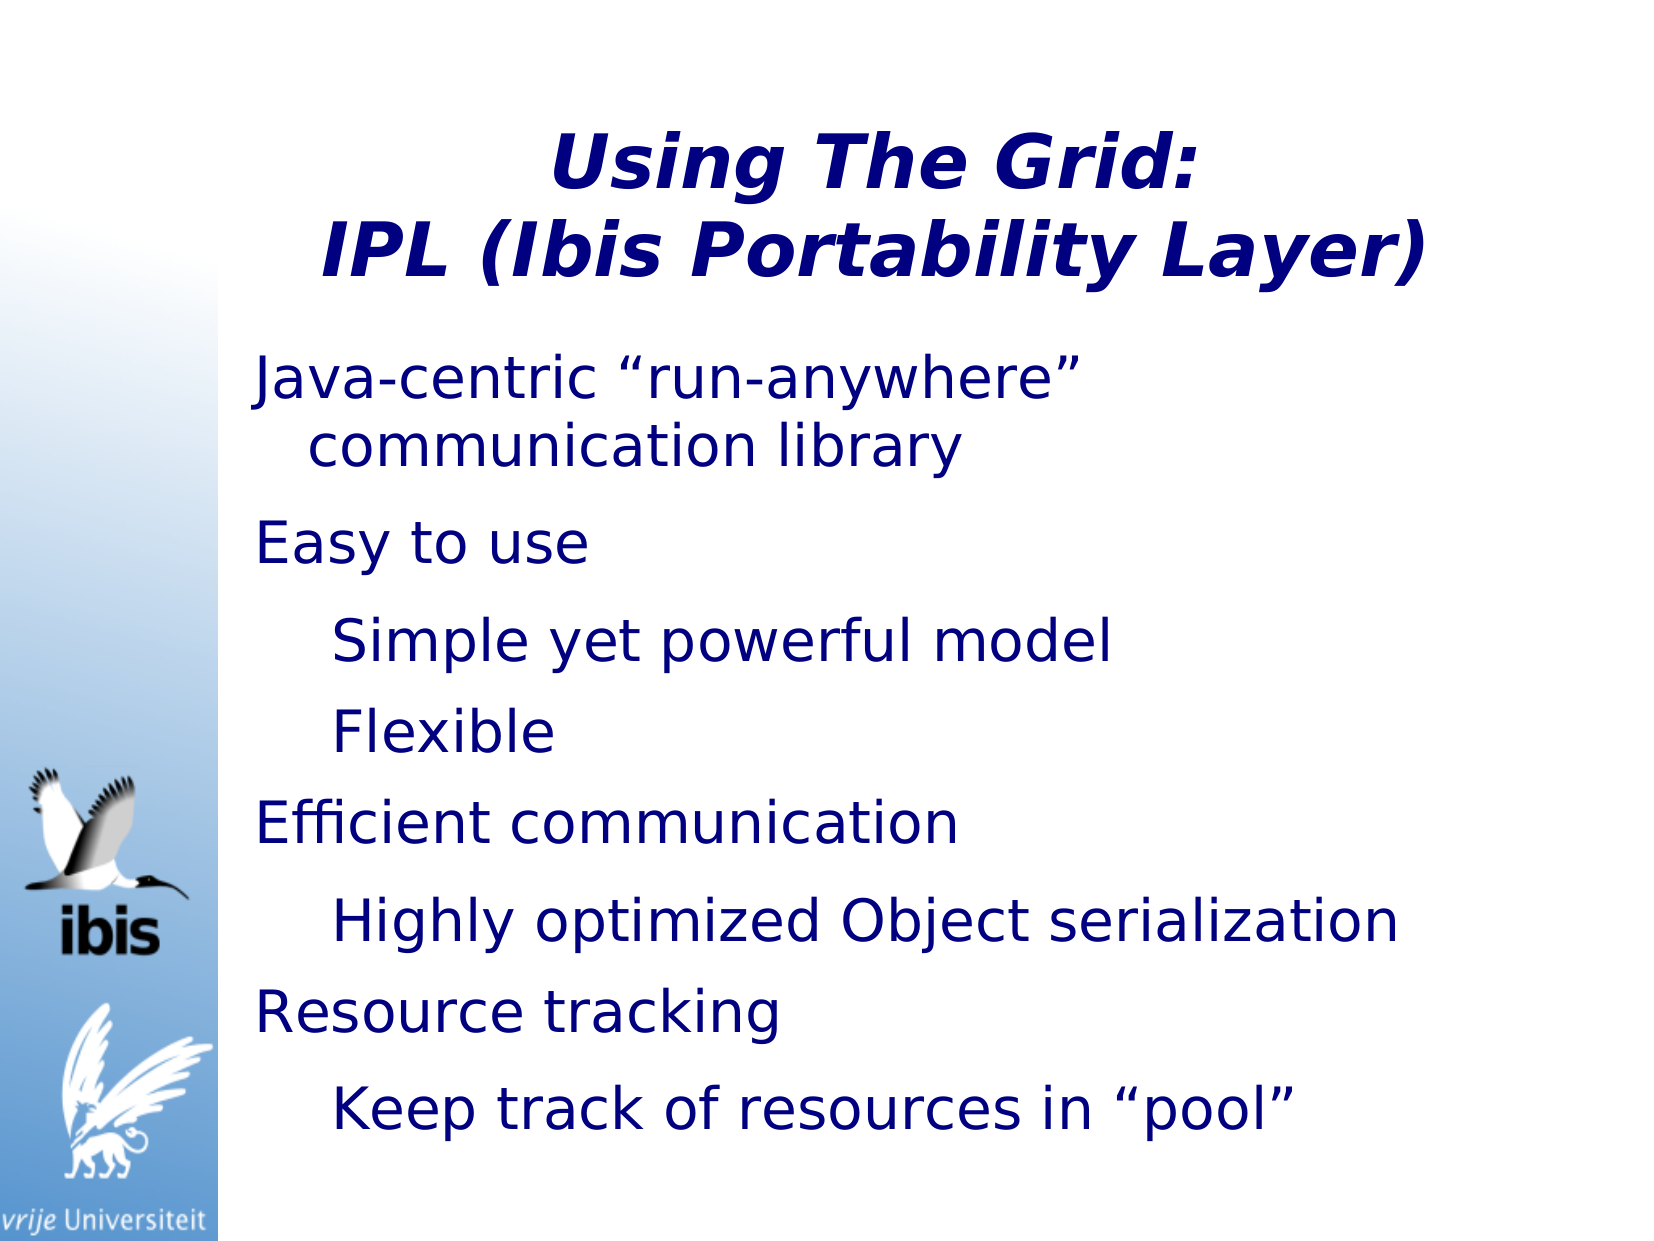

# Using The Grid: IPL (Ibis Portability Layer)
Java-centric “run-anywhere” communication library
Easy to use
Simple yet powerful model
Flexible
Efficient communication
Highly optimized Object serialization
Resource tracking
Keep track of resources in “pool”